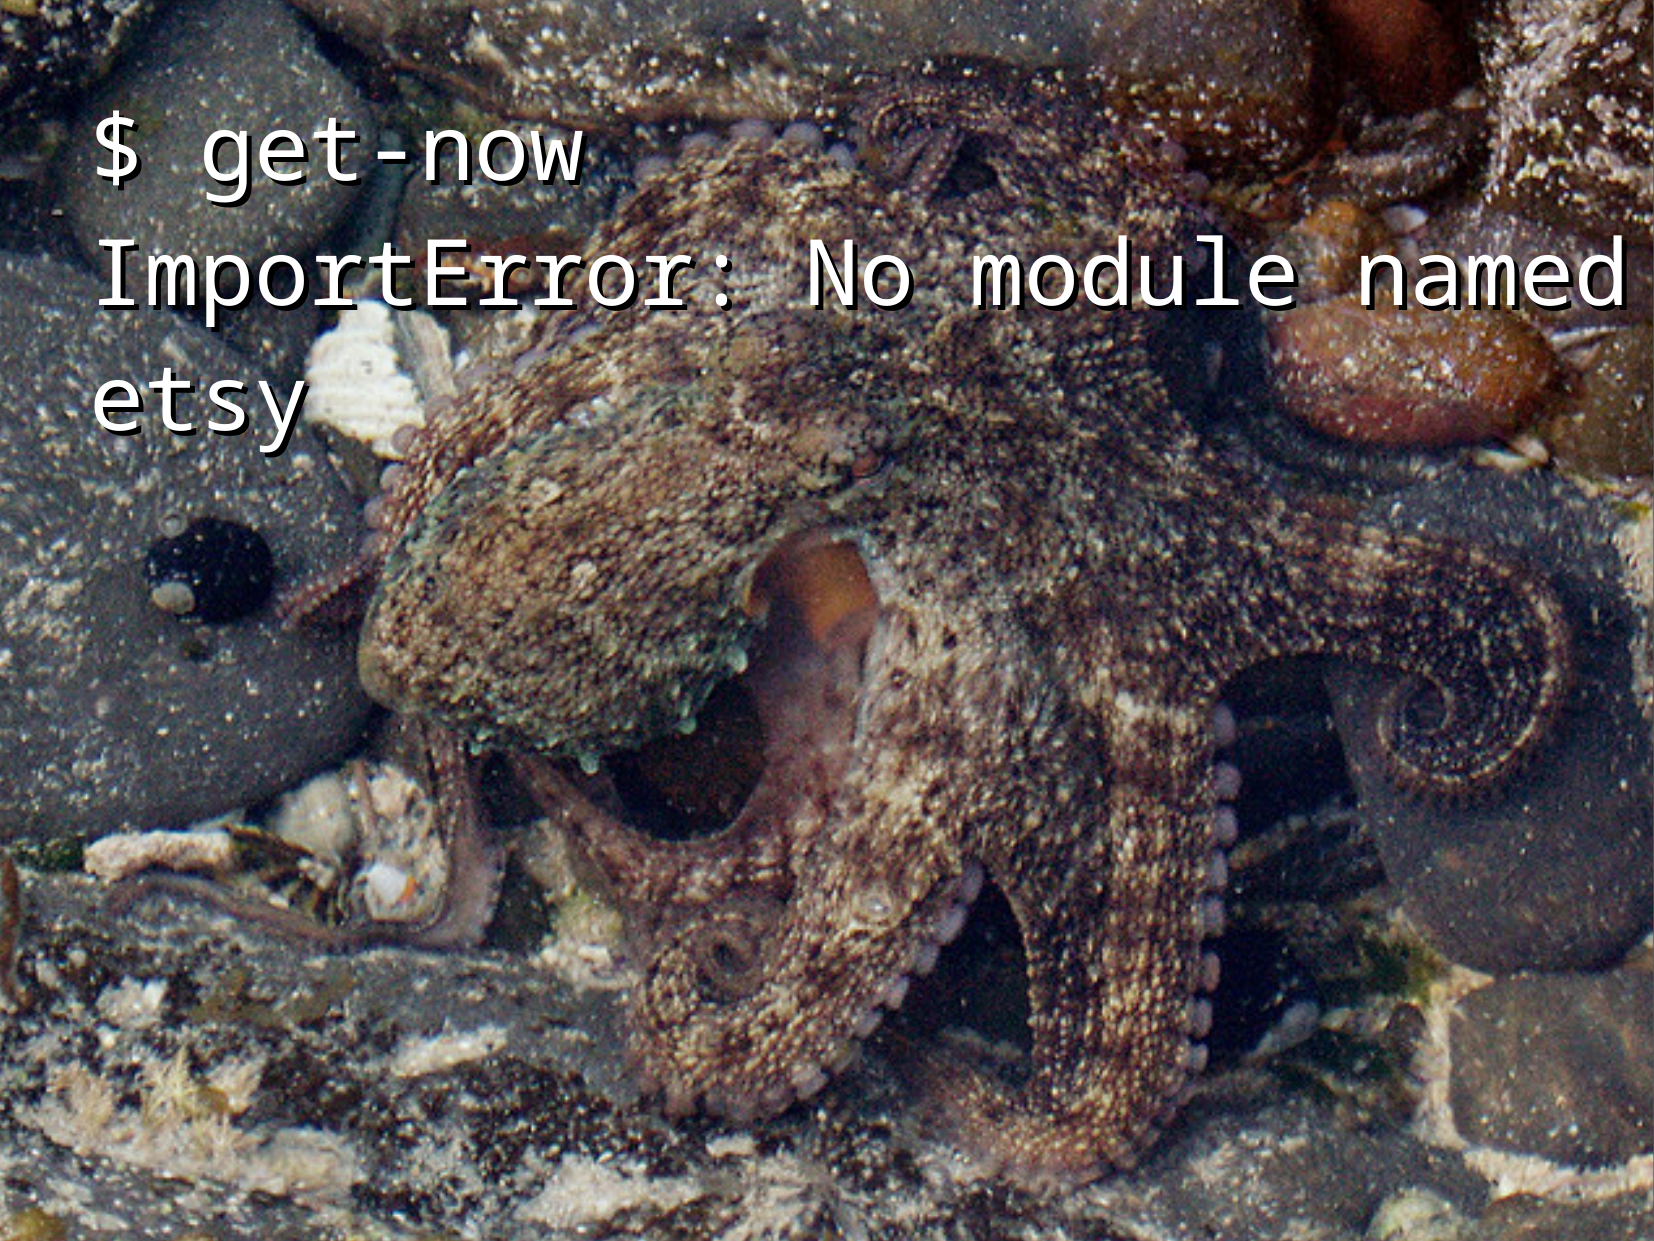

$ get-now
ImportError: No module named etsy